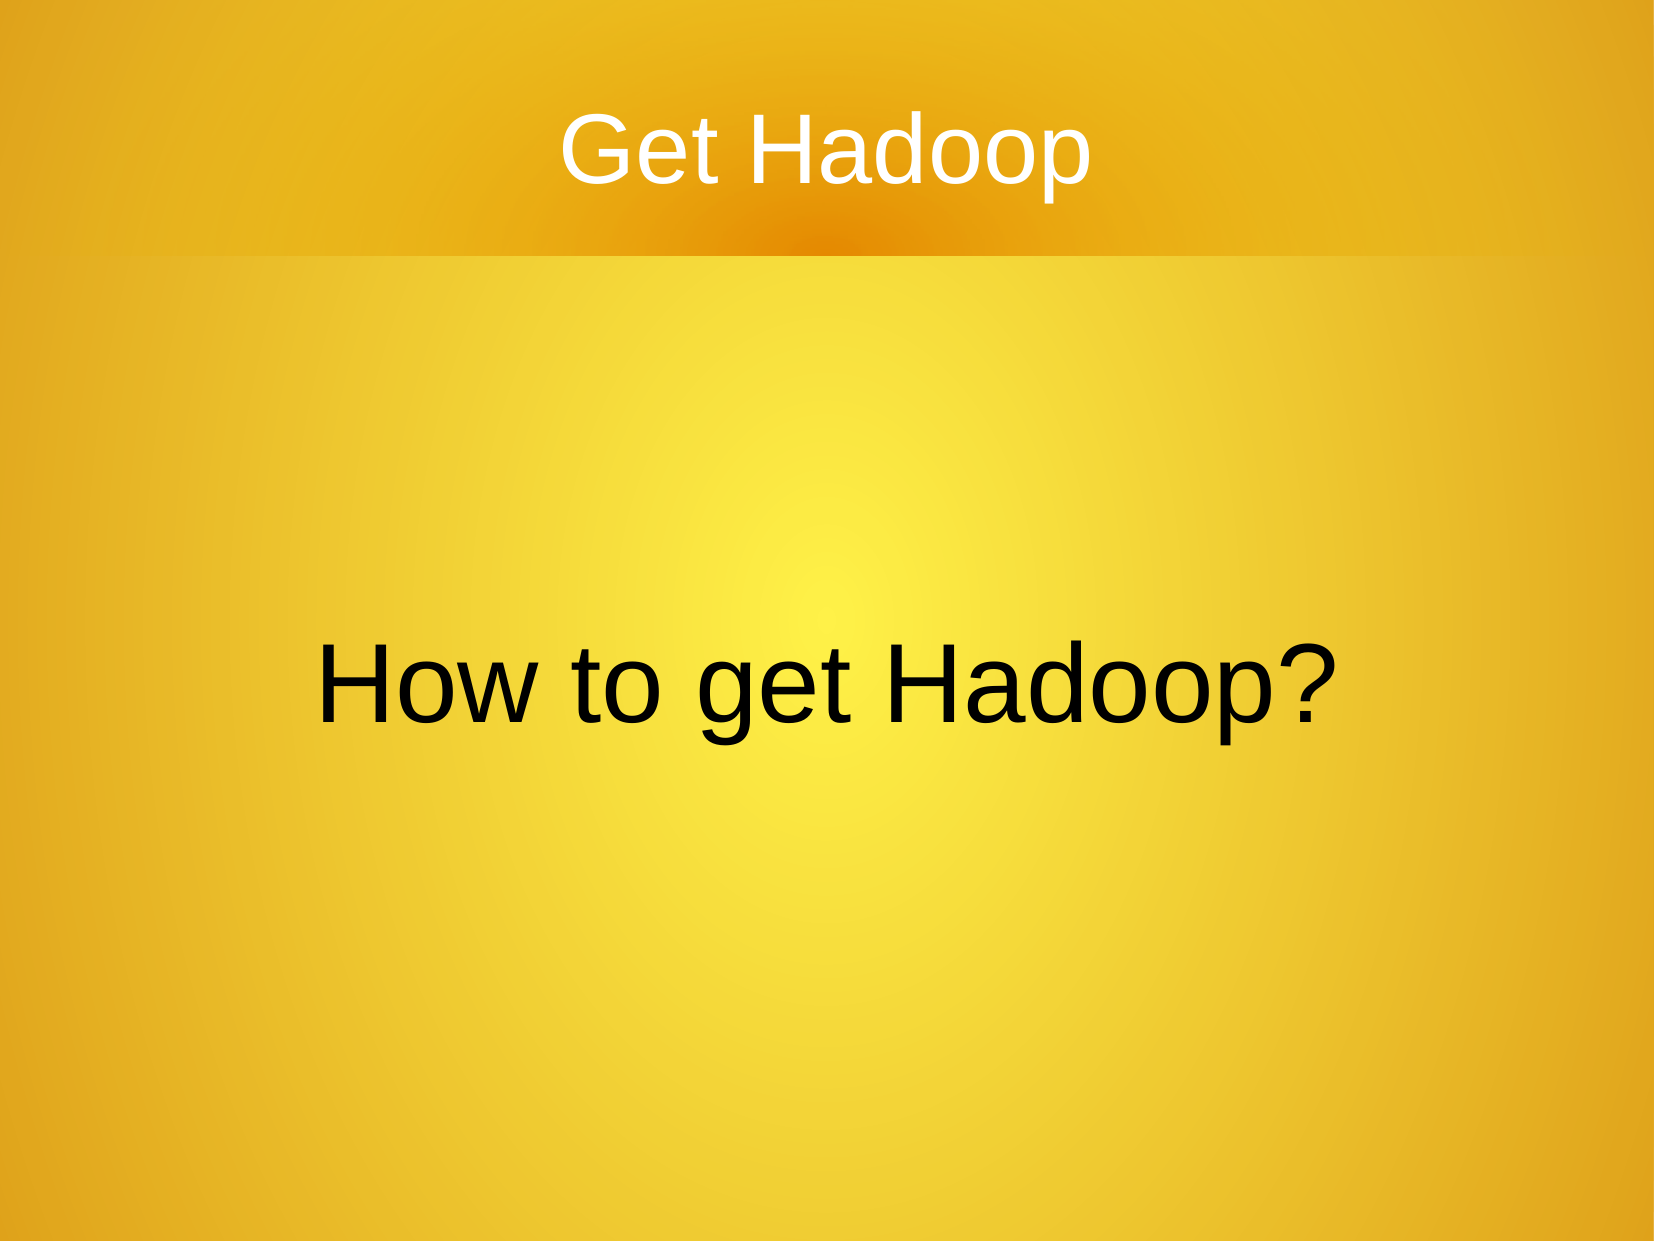

# Get Hadoop
How to get Hadoop?